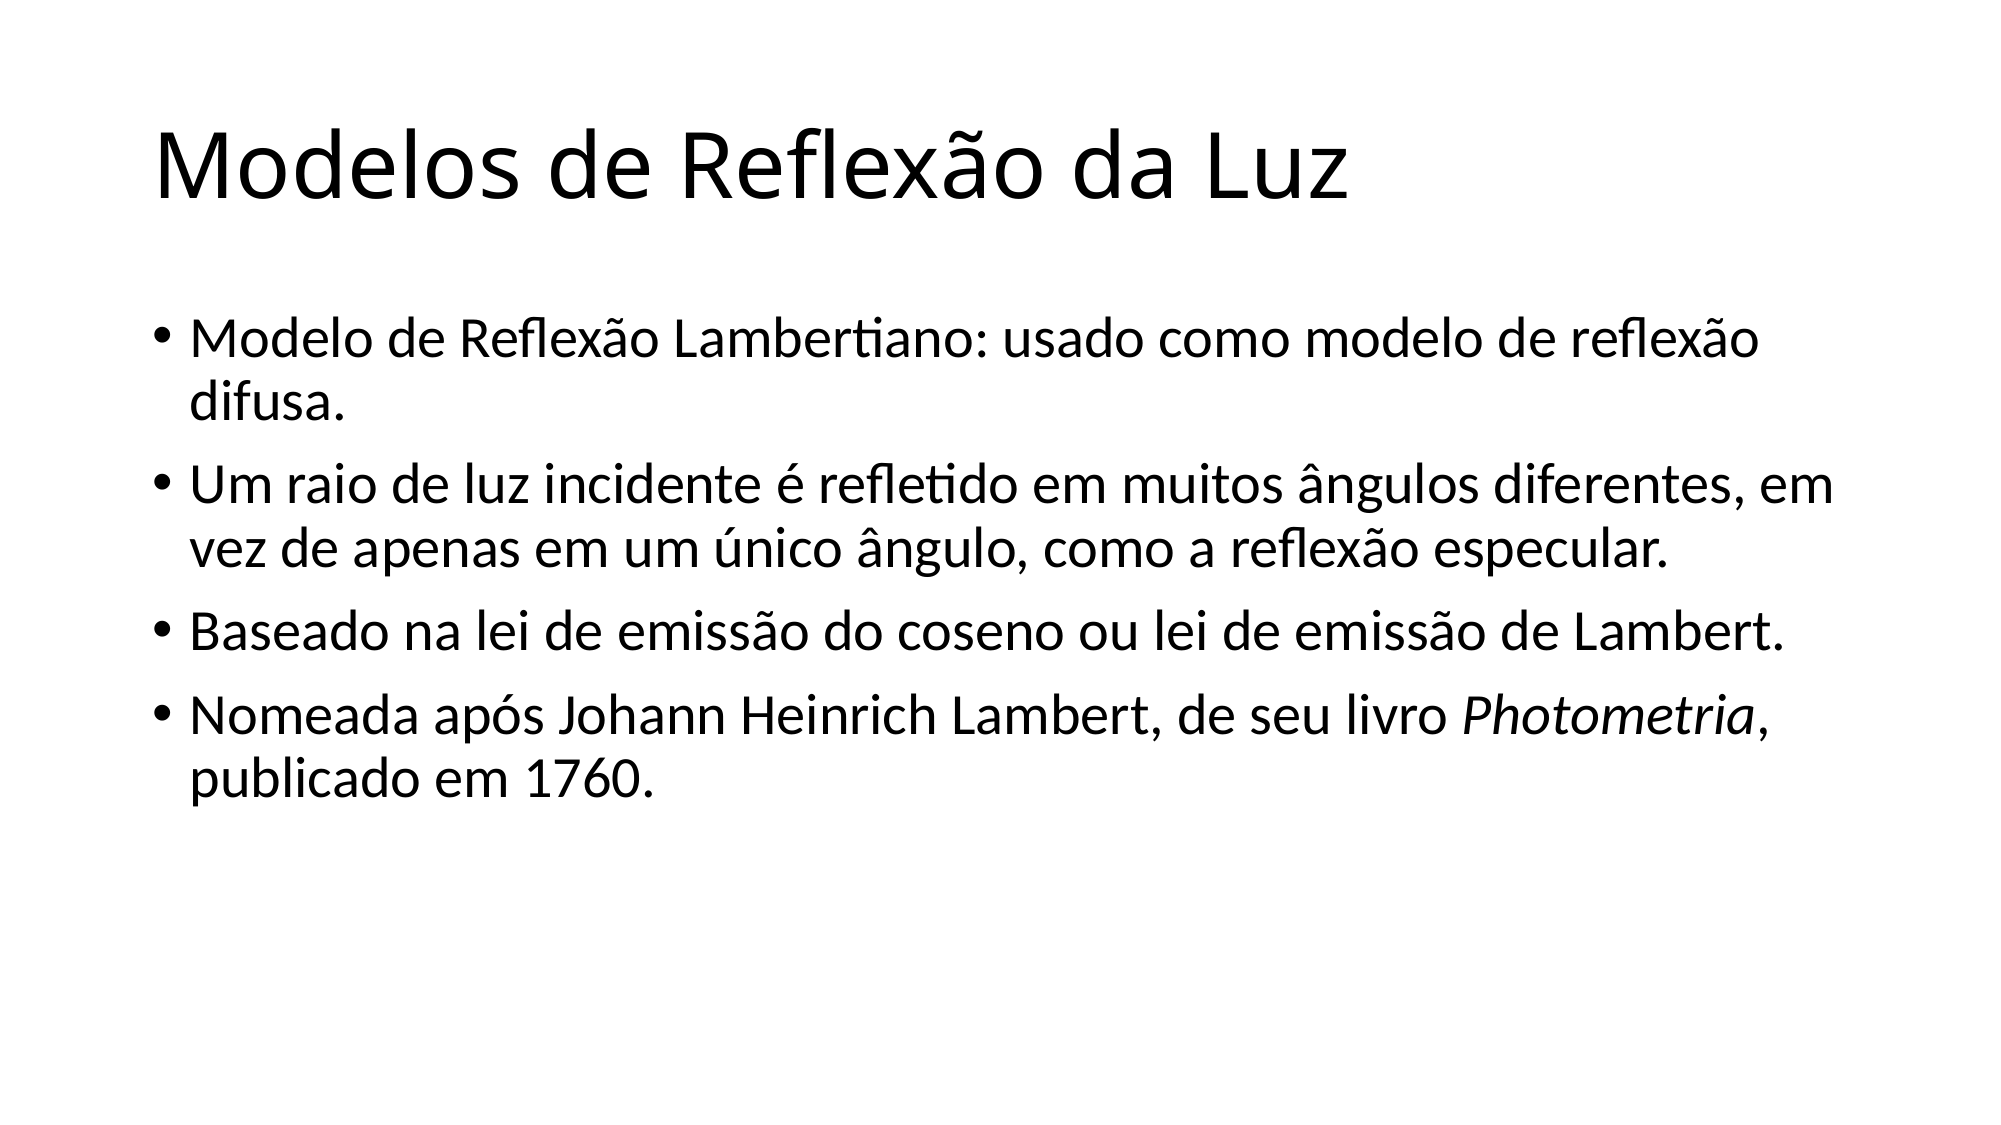

# Modelos de Reflexão da Luz
Modelo de Reflexão Lambertiano: usado como modelo de reflexão difusa.
Um raio de luz incidente é refletido em muitos ângulos diferentes, em vez de apenas em um único ângulo, como a reflexão especular.
Baseado na lei de emissão do coseno ou lei de emissão de Lambert.
Nomeada após Johann Heinrich Lambert, de seu livro Photometria, publicado em 1760.